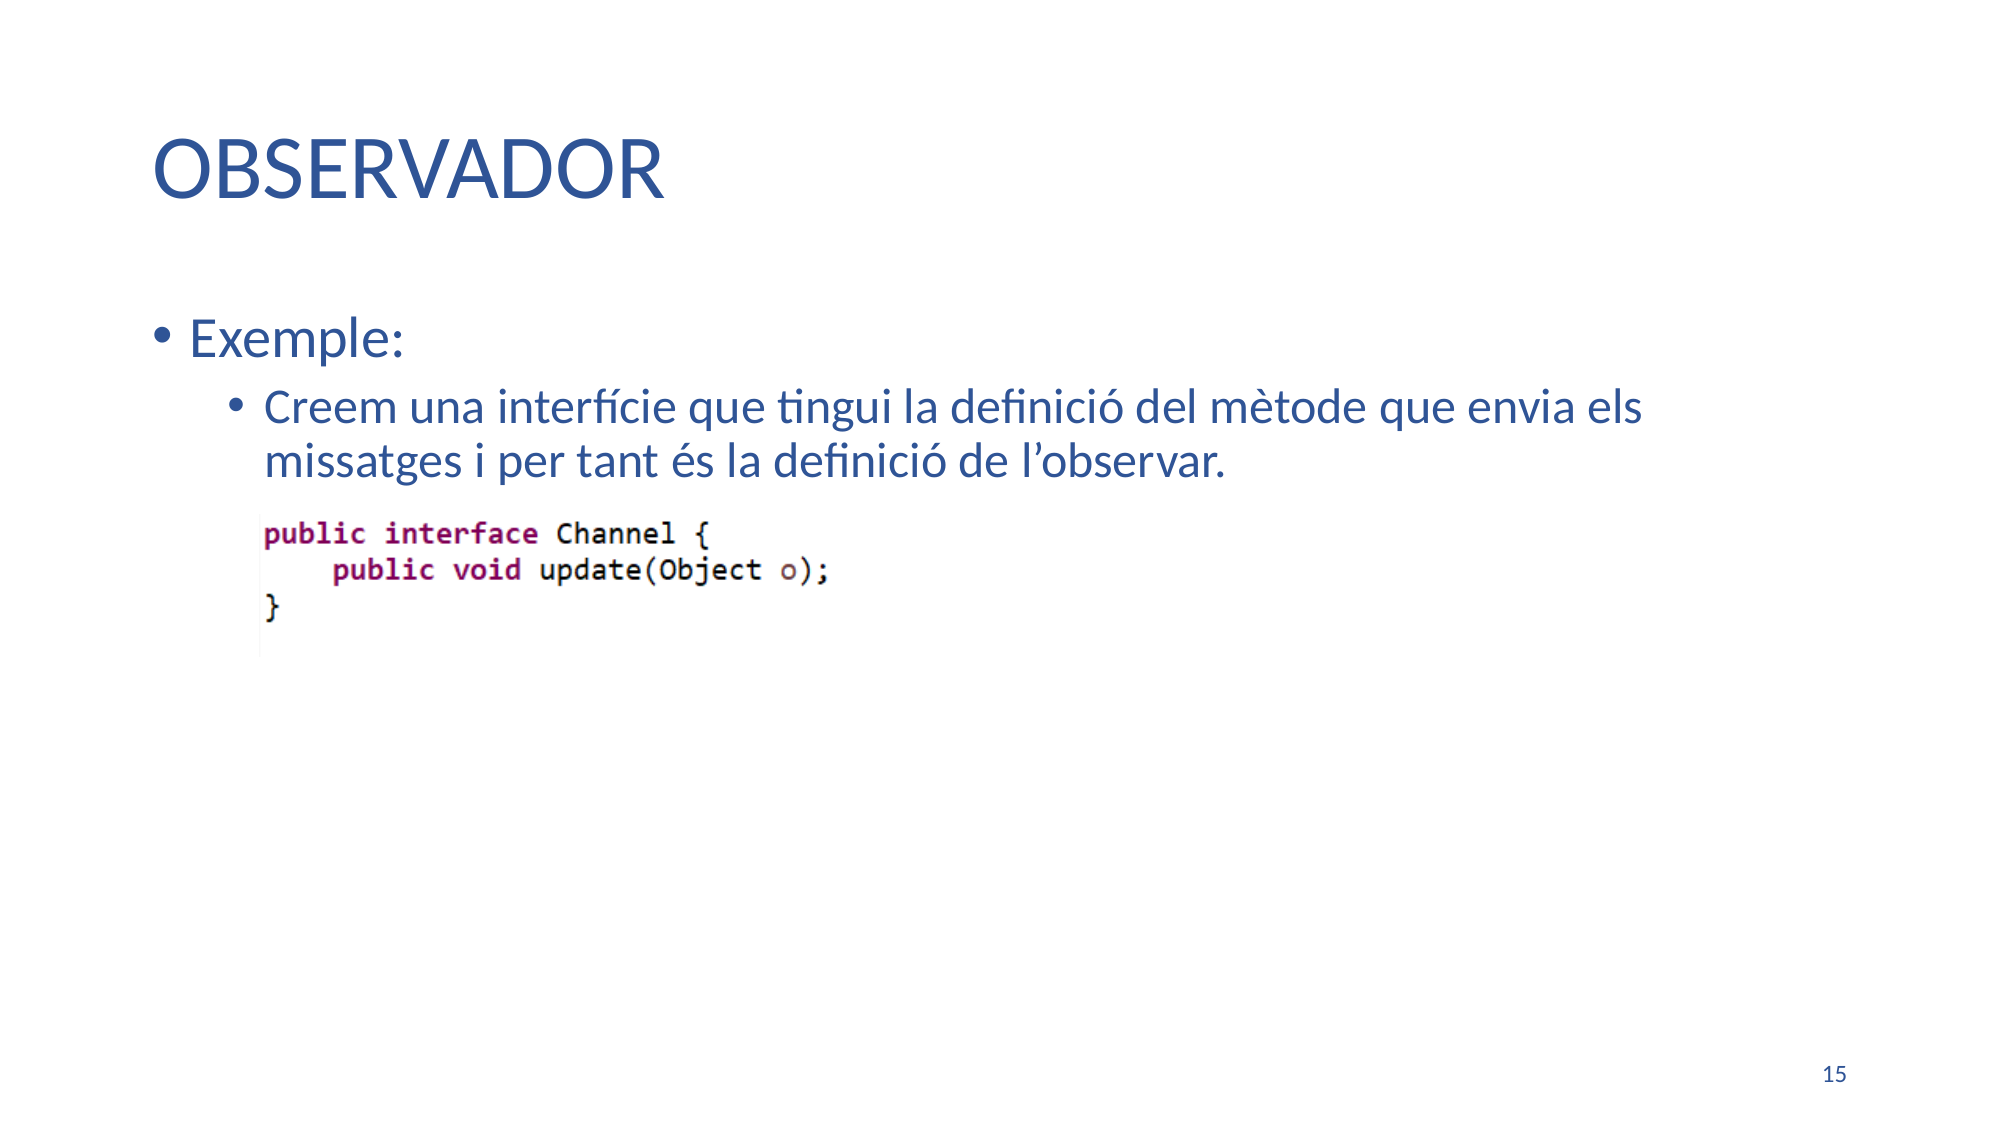

# OBSERVADOR
Exemple:
Creem una interfície que tingui la definició del mètode que envia els missatges i per tant és la definició de l’observar.